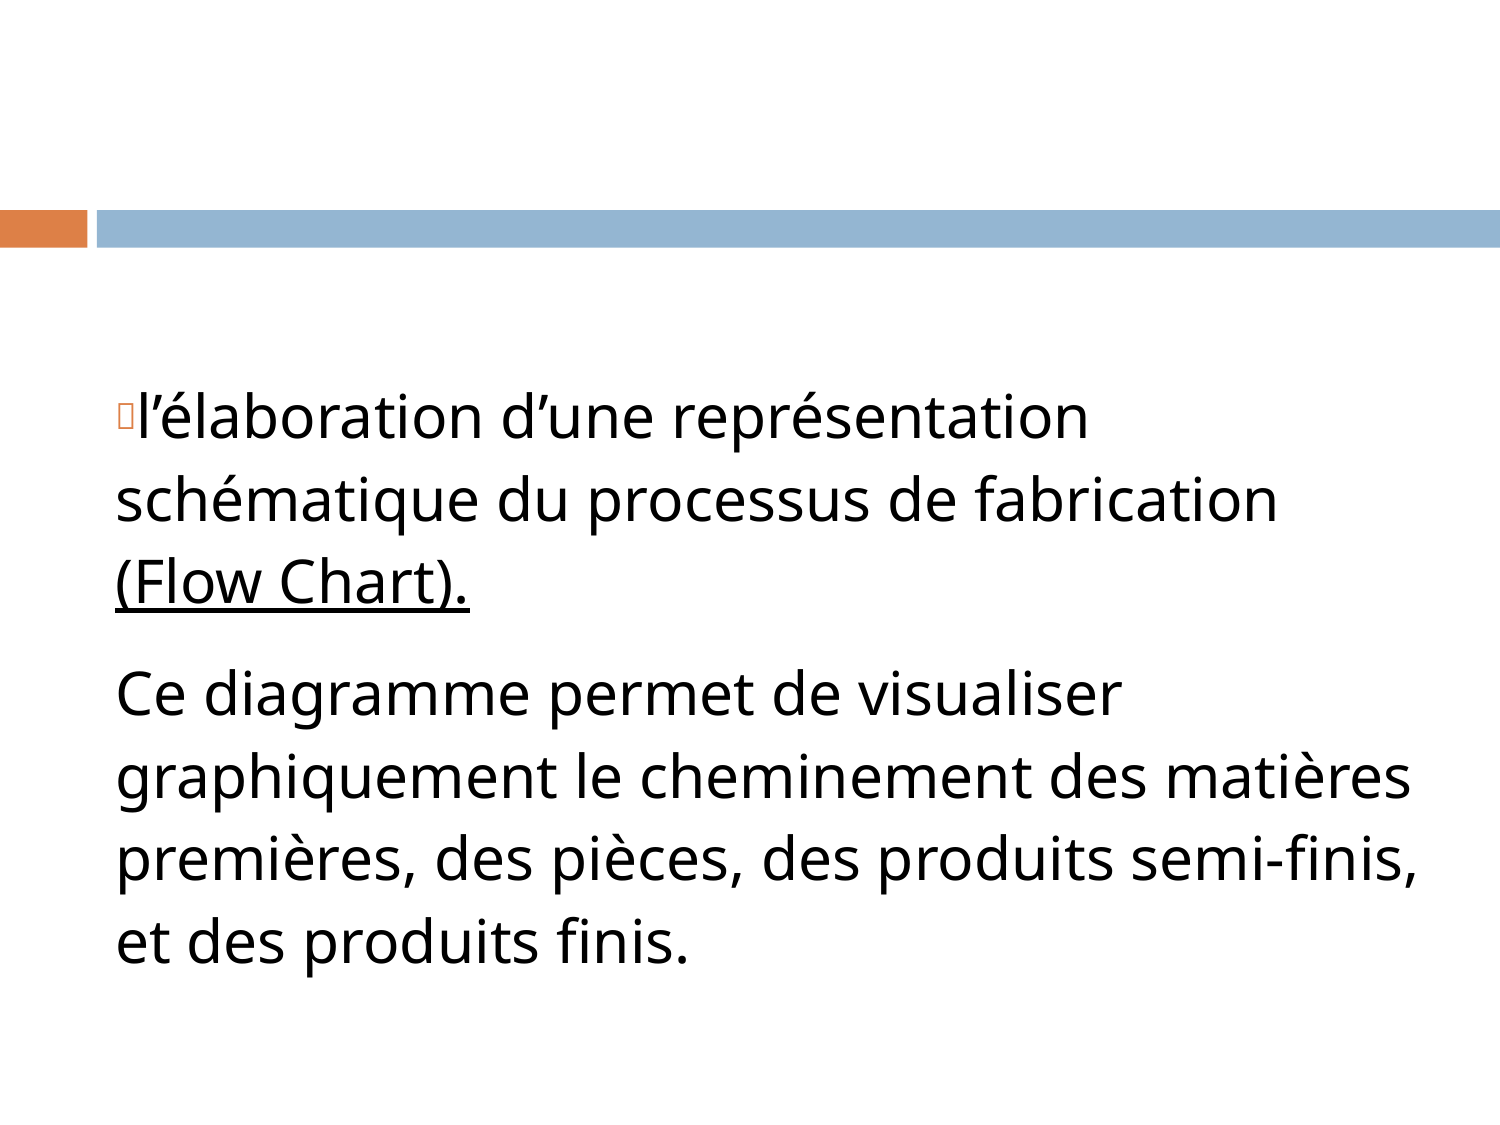

#
l’élaboration d’une représentation schématique du processus de fabrication (Flow Chart).
Ce diagramme permet de visualiser graphiquement le cheminement des matières premières, des pièces, des produits semi-finis, et des produits finis.